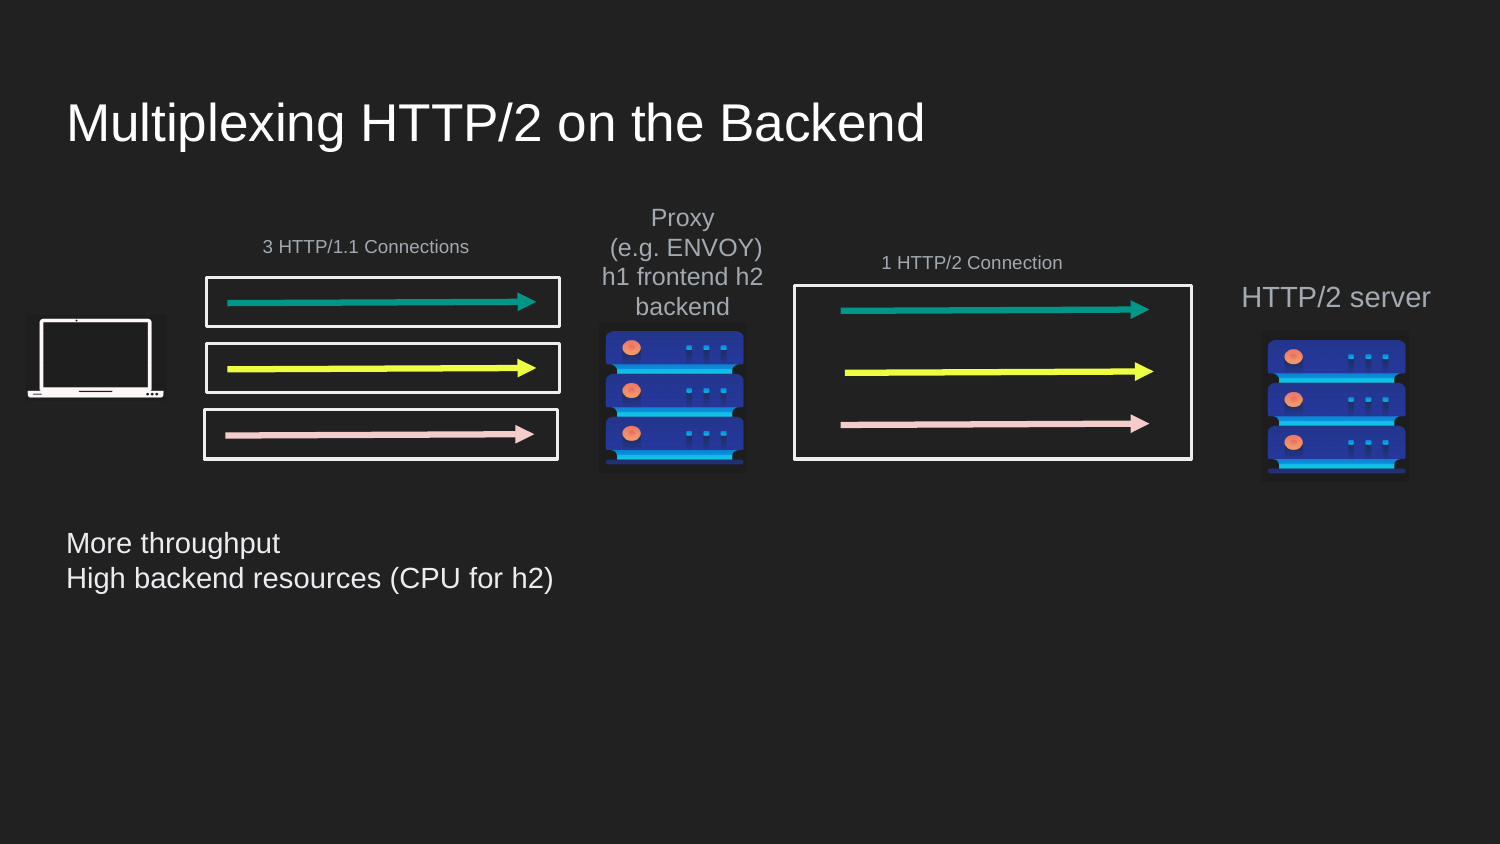

# Multiplexing HTTP/2 on the Backend
Proxy
 (e.g. ENVOY)
h1 frontend h2 backend
3 HTTP/1.1 Connections
1 HTTP/2 Connection
HTTP/2 server
More throughput
High backend resources (CPU for h2)